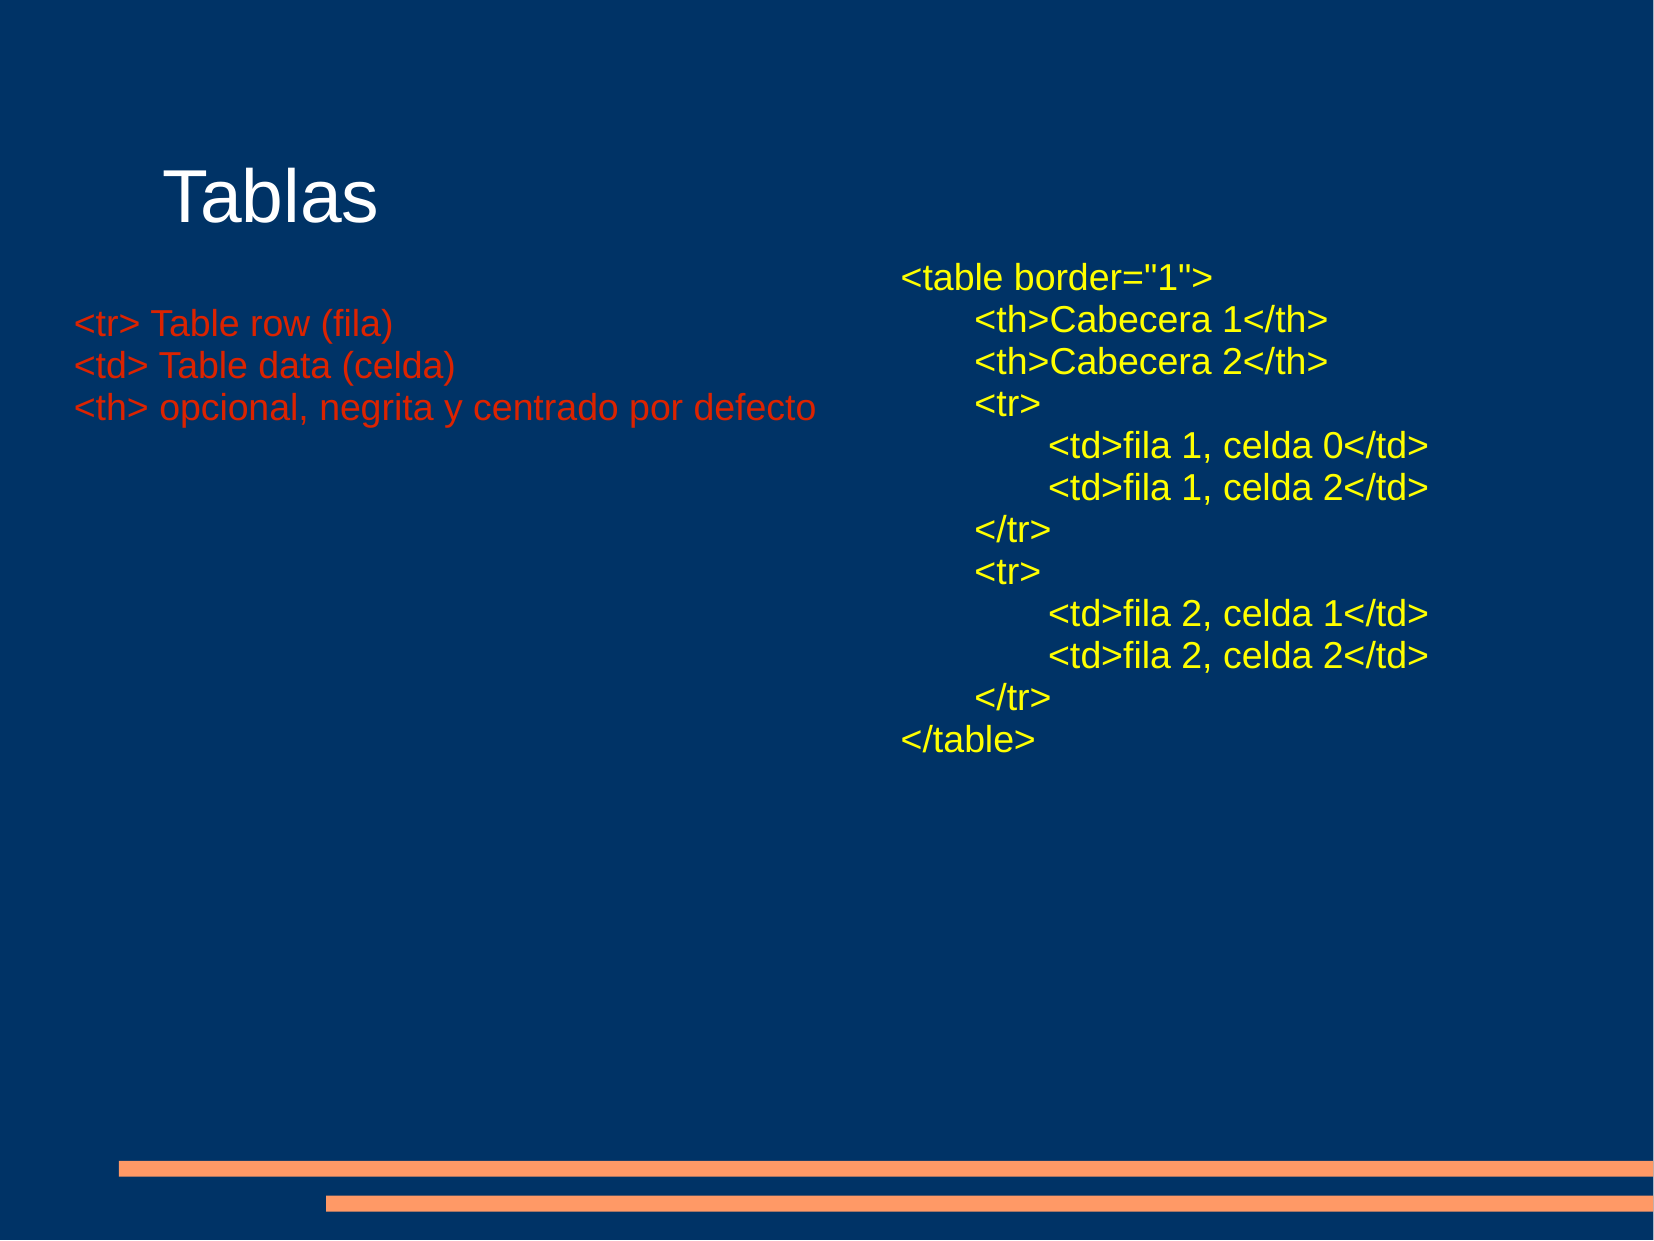

Tablas
<table border="1">
	<th>Cabecera 1</th>
	<th>Cabecera 2</th>
	<tr>
		<td>fila 1, celda 0</td>
		<td>fila 1, celda 2</td>
	</tr>
	<tr>
		<td>fila 2, celda 1</td>
		<td>fila 2, celda 2</td>
	</tr>
</table>
<tr> Table row (fila)
<td> Table data (celda)
<th> opcional, negrita y centrado por defecto